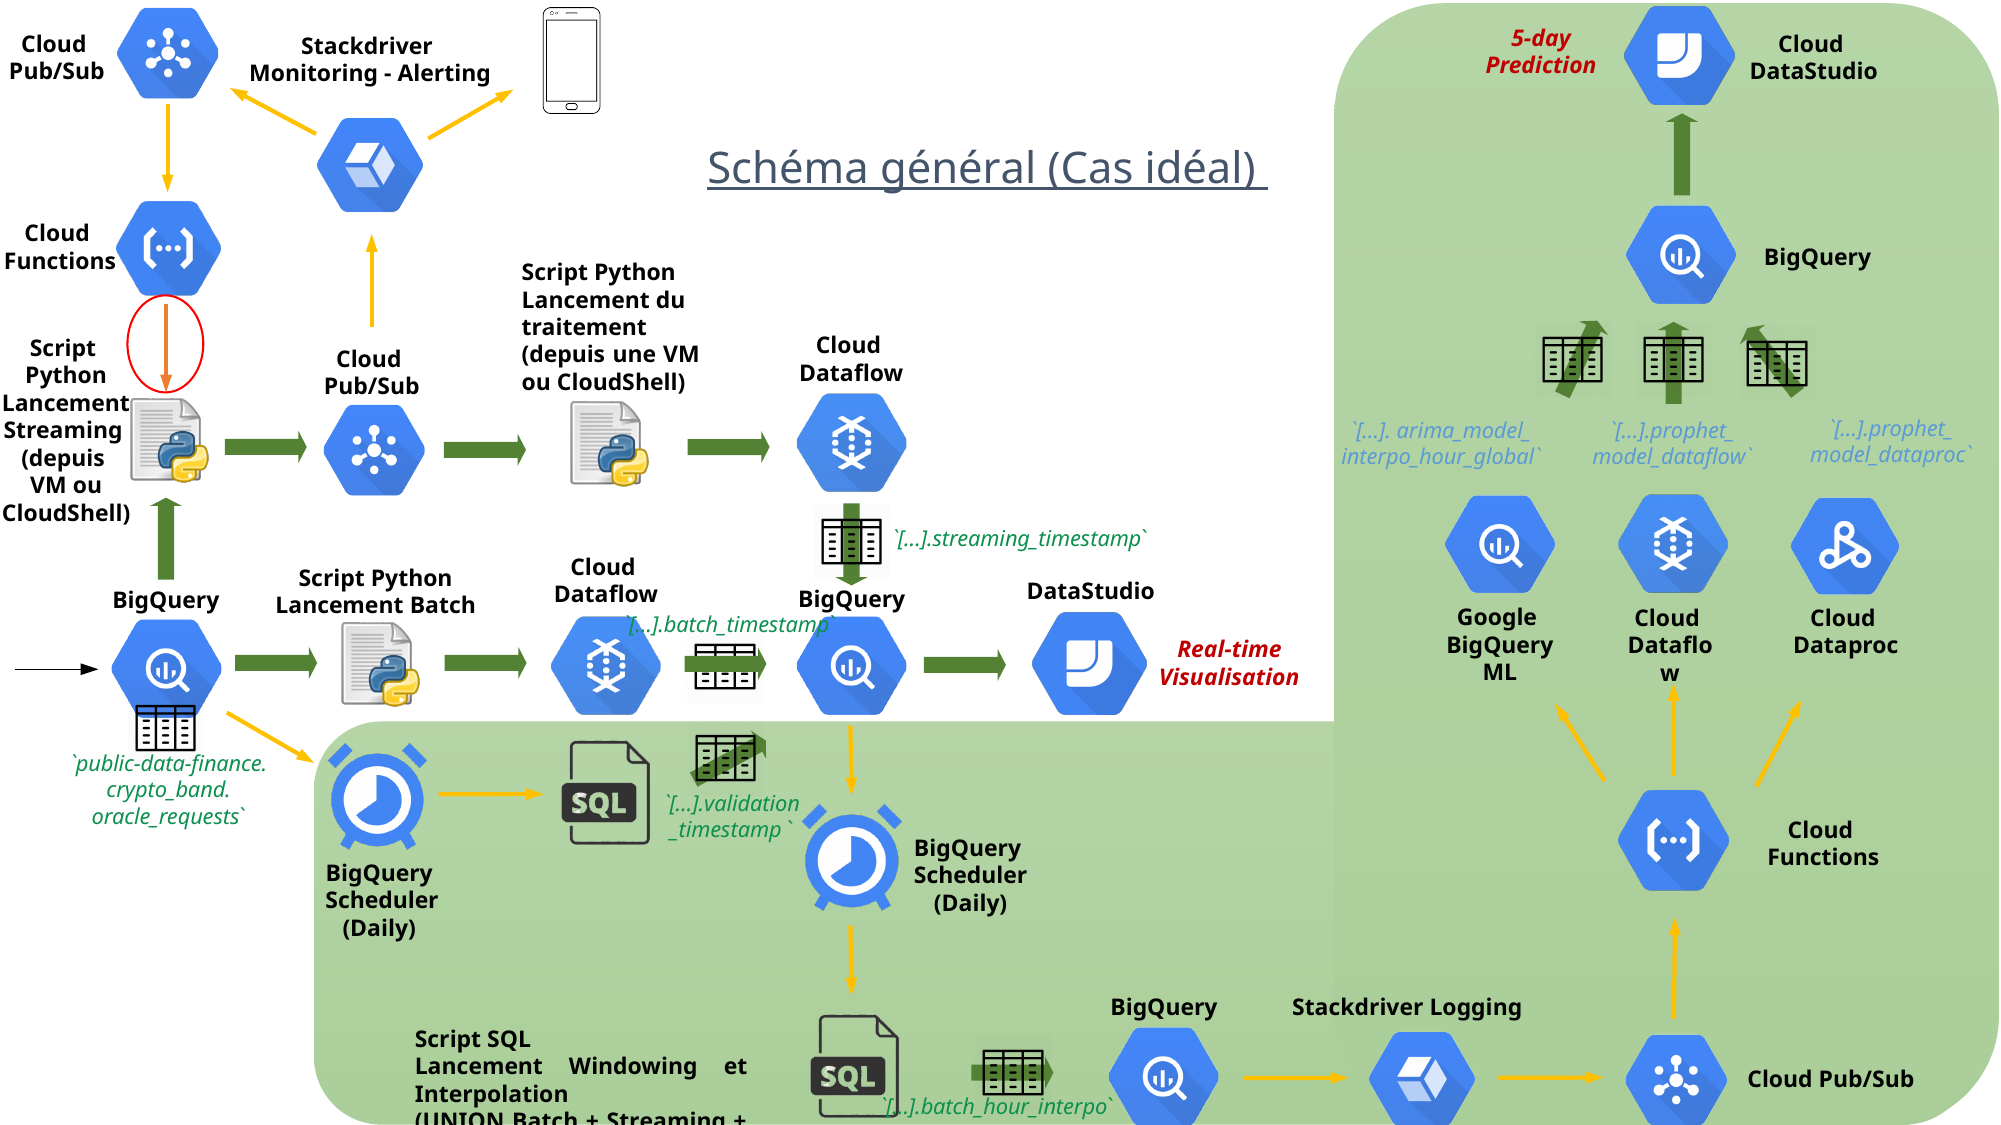

5-day
Prediction
Cloud
Pub/Sub
Cloud
DataStudio
Stackdriver
Monitoring - Alerting
Schéma général (Cas idéal)
Cloud
Functions
BigQuery
Script Python
Lancement du
traitement
(depuis une VM
ou CloudShell)
Cloud
Dataflow
Script
Python
Lancement Streaming
(depuis
VM ou CloudShell)
Cloud
Pub/Sub
`[…].prophet_
model_dataproc`
`[…]. arima_model_
interpo_hour_global`
`[…].prophet_
model_dataflow`
`[…].streaming_timestamp`
Cloud
Dataflow
Script Python
Lancement Batch
 DataStudio
BigQuery
BigQuery
Google
BigQuery ML
Cloud
Dataflow
Cloud
Dataproc
`[…].batch_timestamp`
Real-time
Visualisation
`public-data-finance.
crypto_band.
oracle_requests`
`[…].validation
_timestamp `
Cloud
Functions
BigQuery
Scheduler (Daily)
BigQuery
Scheduler
(Daily)
BigQuery
Stackdriver Logging
Script SQL
Lancement Windowing et Interpolation
(UNION Batch + Streaming + Validation)
Cloud Pub/Sub
`[…].batch_hour_interpo`